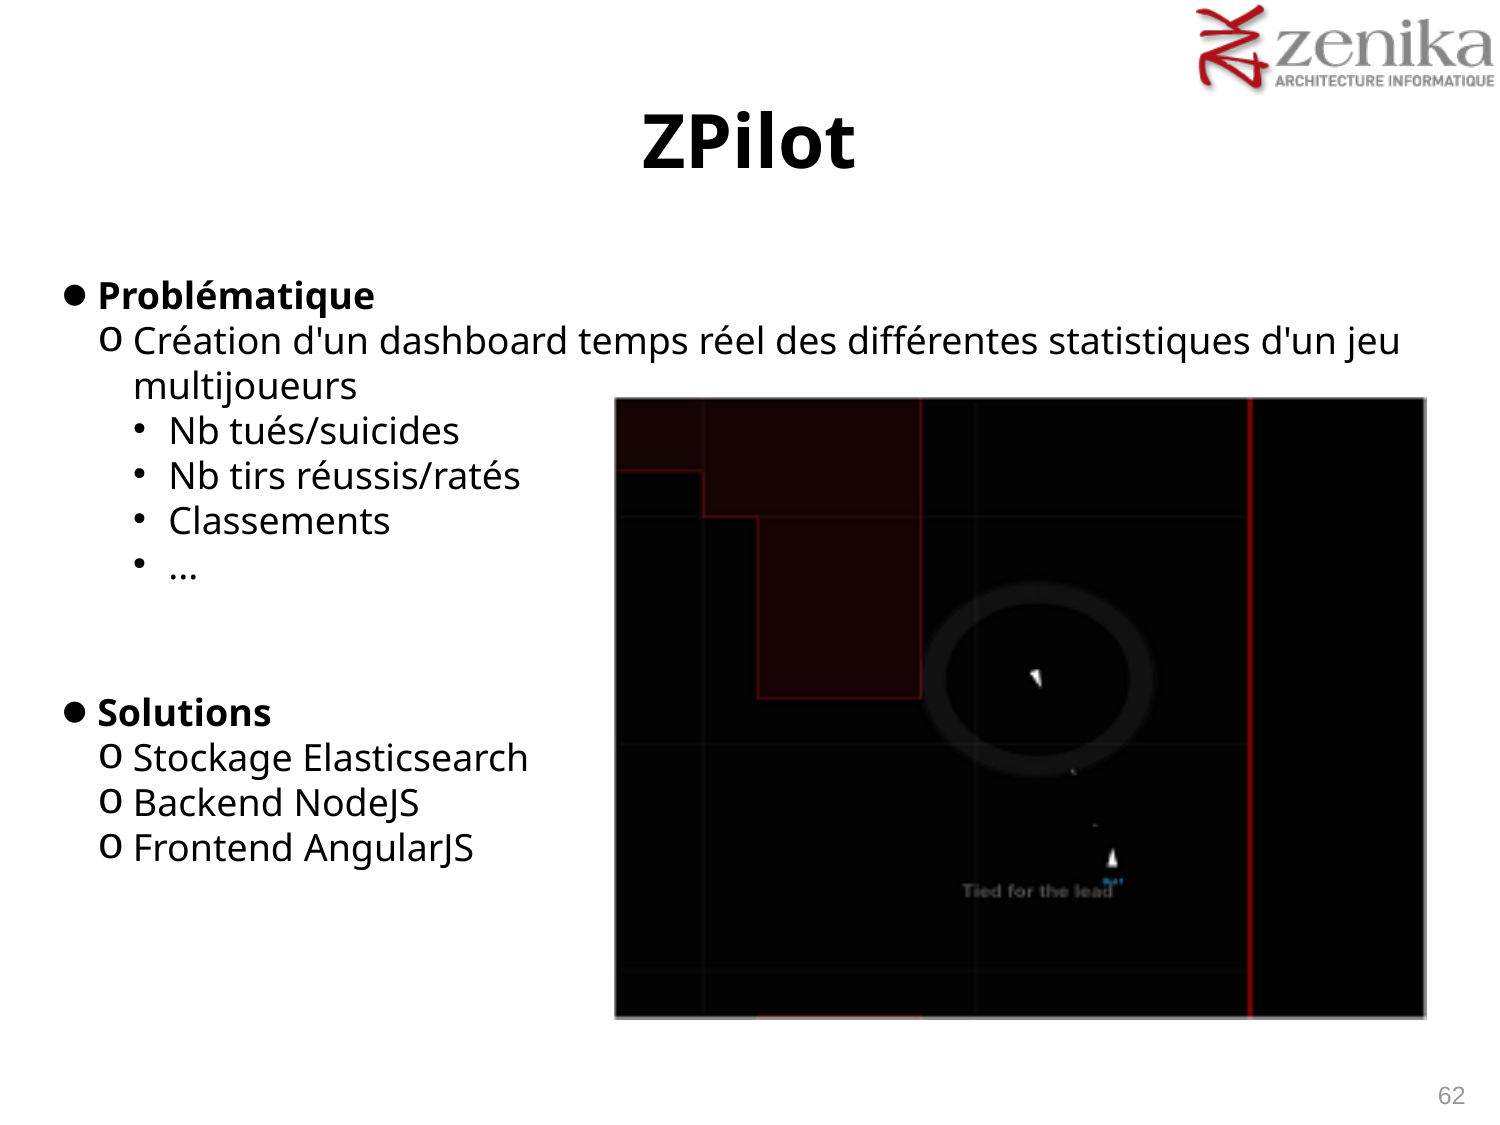

ZPilot
Problématique
Création d'un dashboard temps réel des différentes statistiques d'un jeu multijoueurs
Nb tués/suicides
Nb tirs réussis/ratés
Classements
...
Solutions
Stockage Elasticsearch
Backend NodeJS
Frontend AngularJS